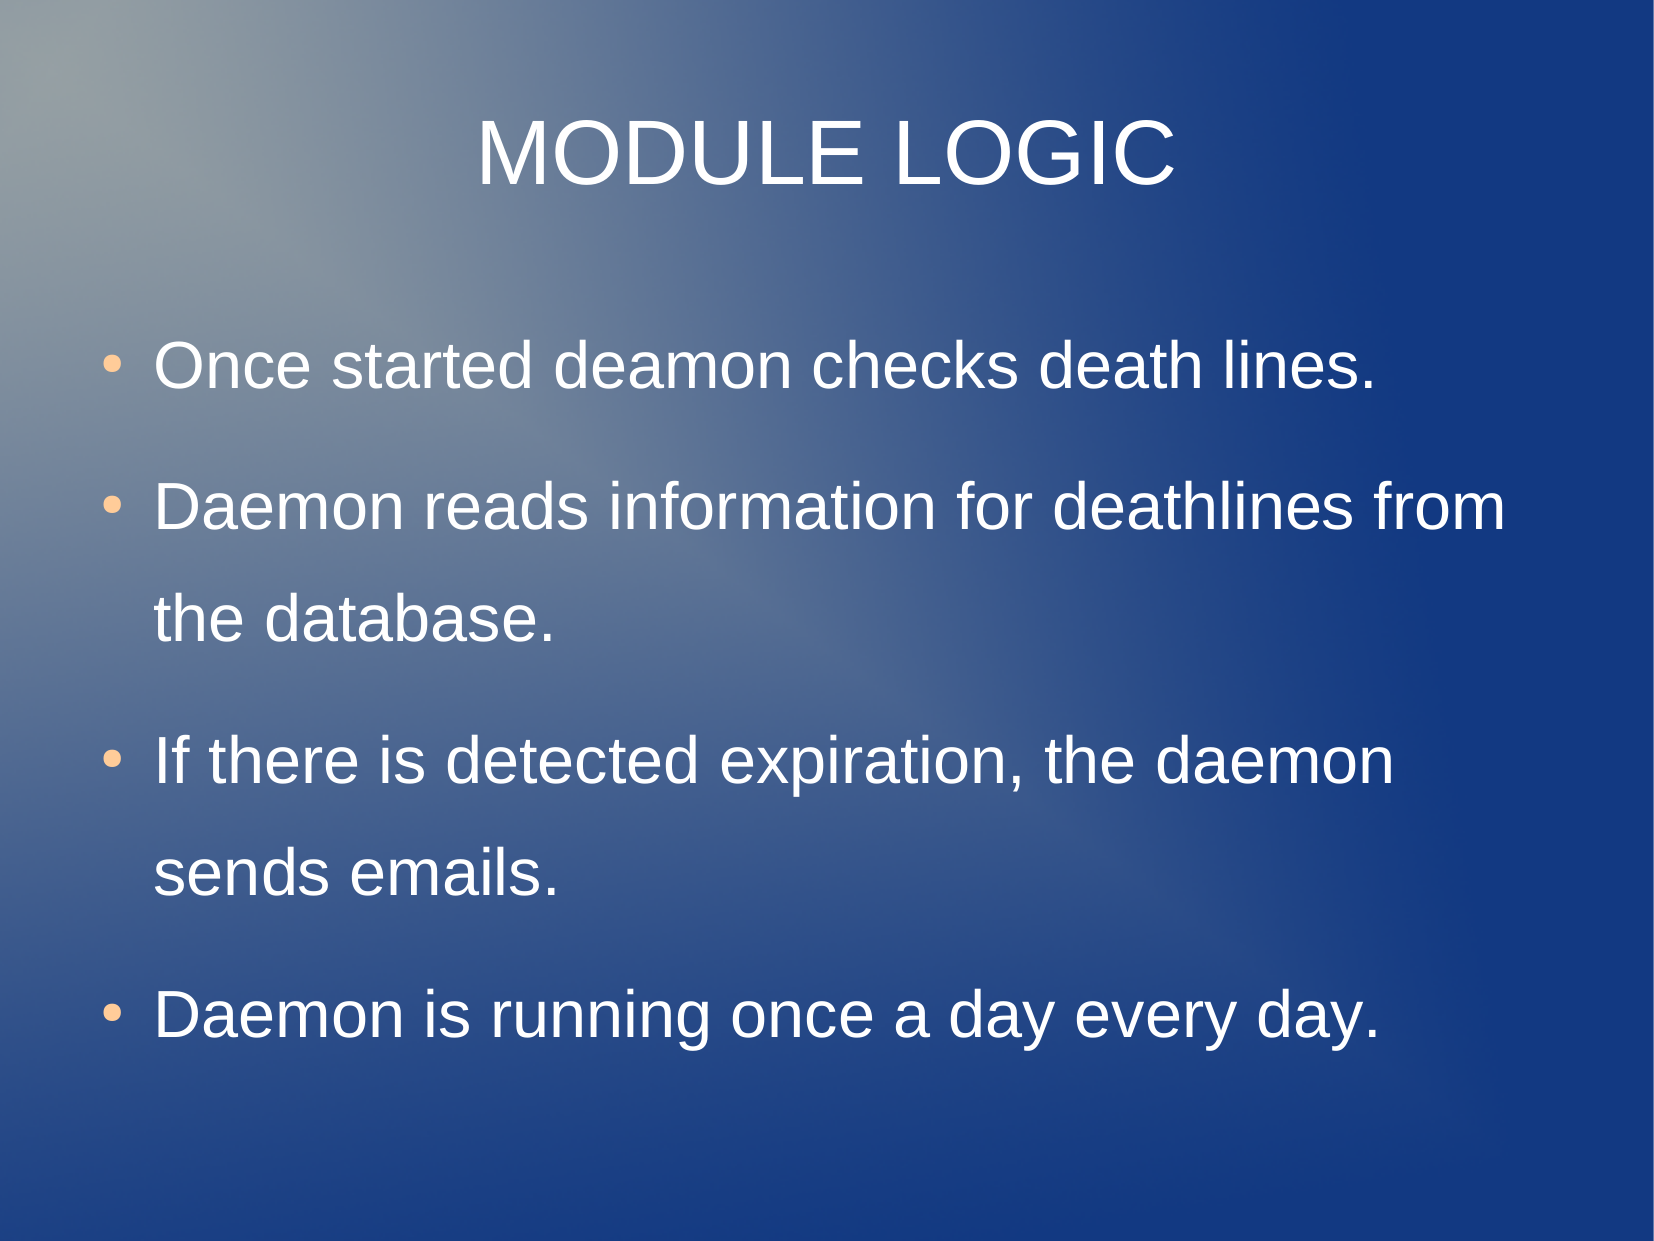

# MODULE LOGIC
Once started deamon checks death lines.
Daemon reads information for deathlines from the database.
If there is detected expiration, the daemon sends emails.
Daemon is running once a day every day.